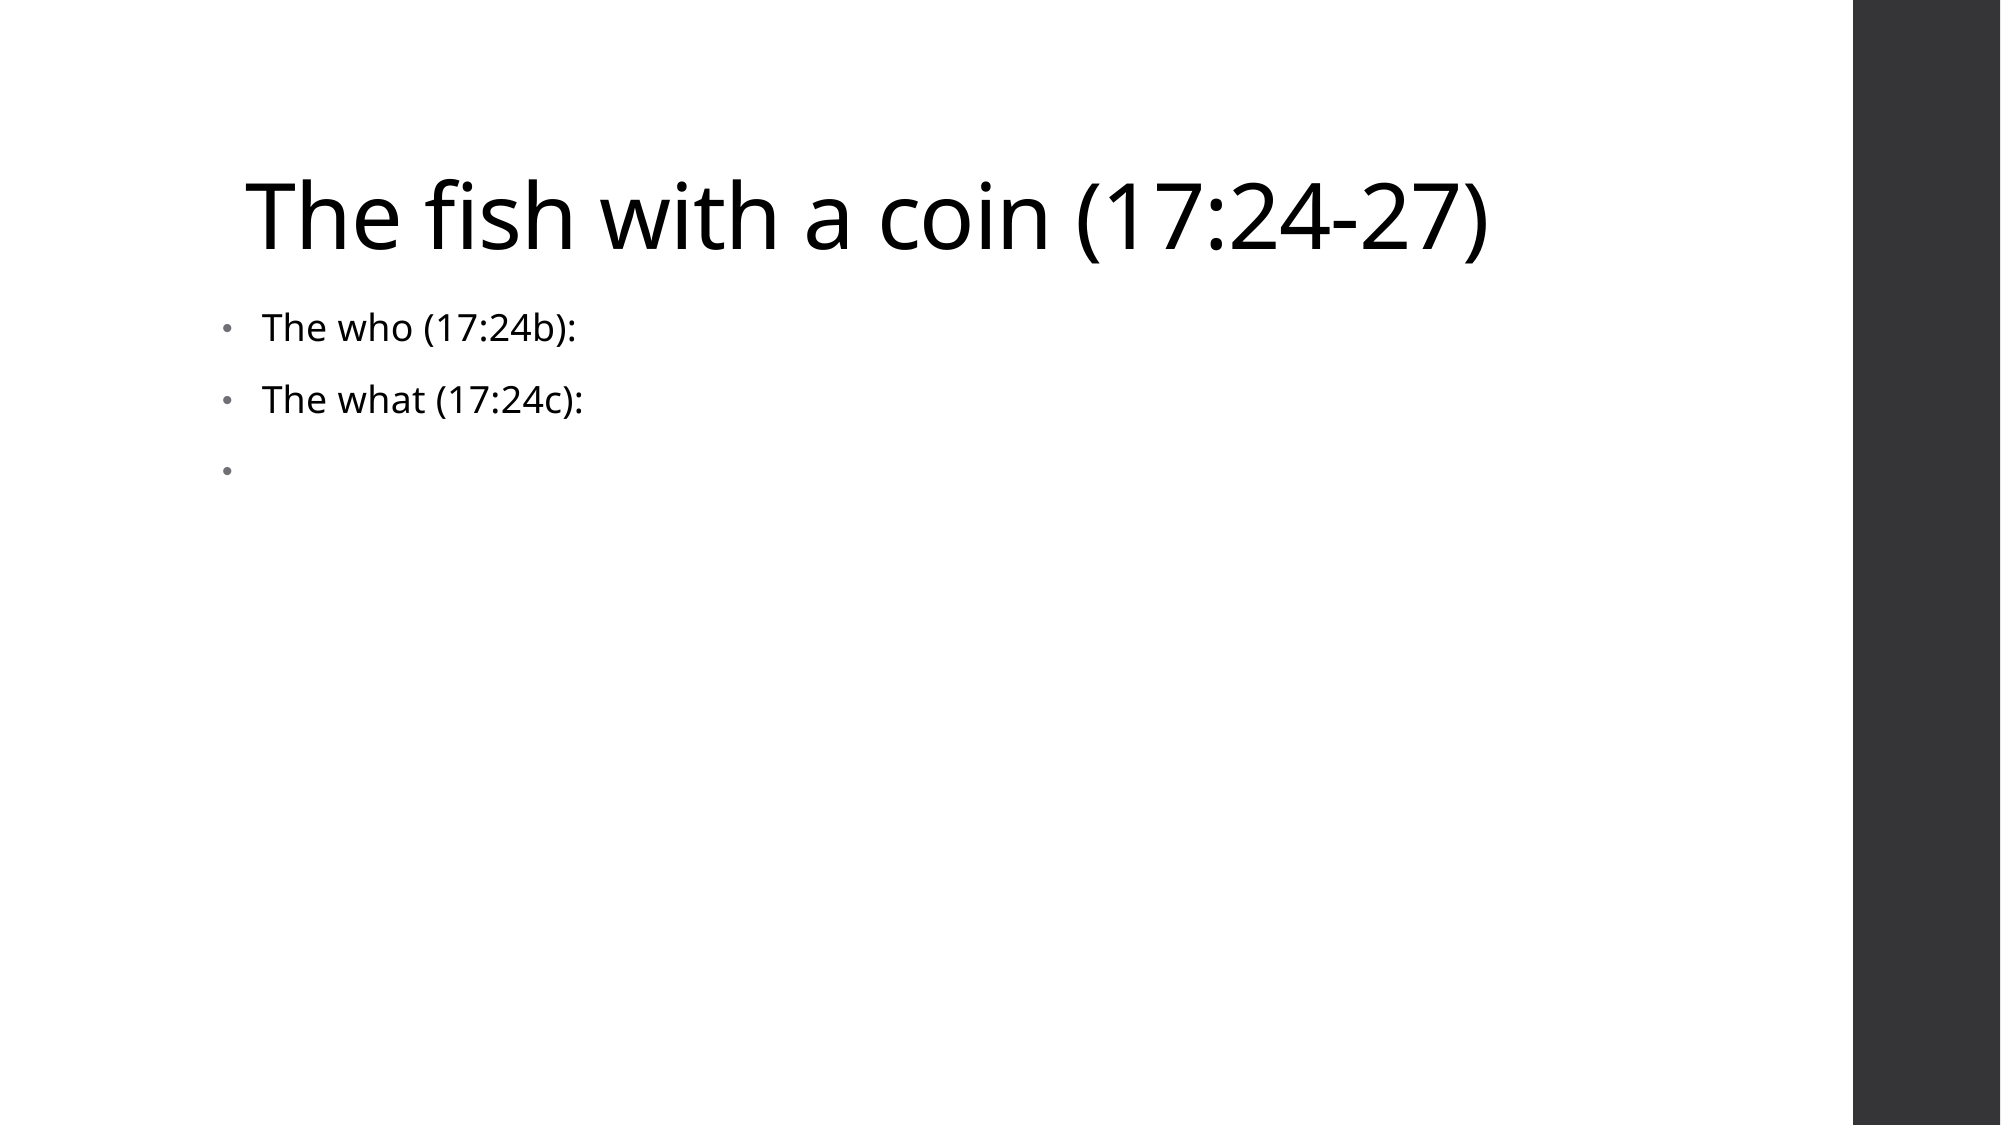

# The fish with a coin (17:24-27)
 The who (17:24b):
 The what (17:24c):